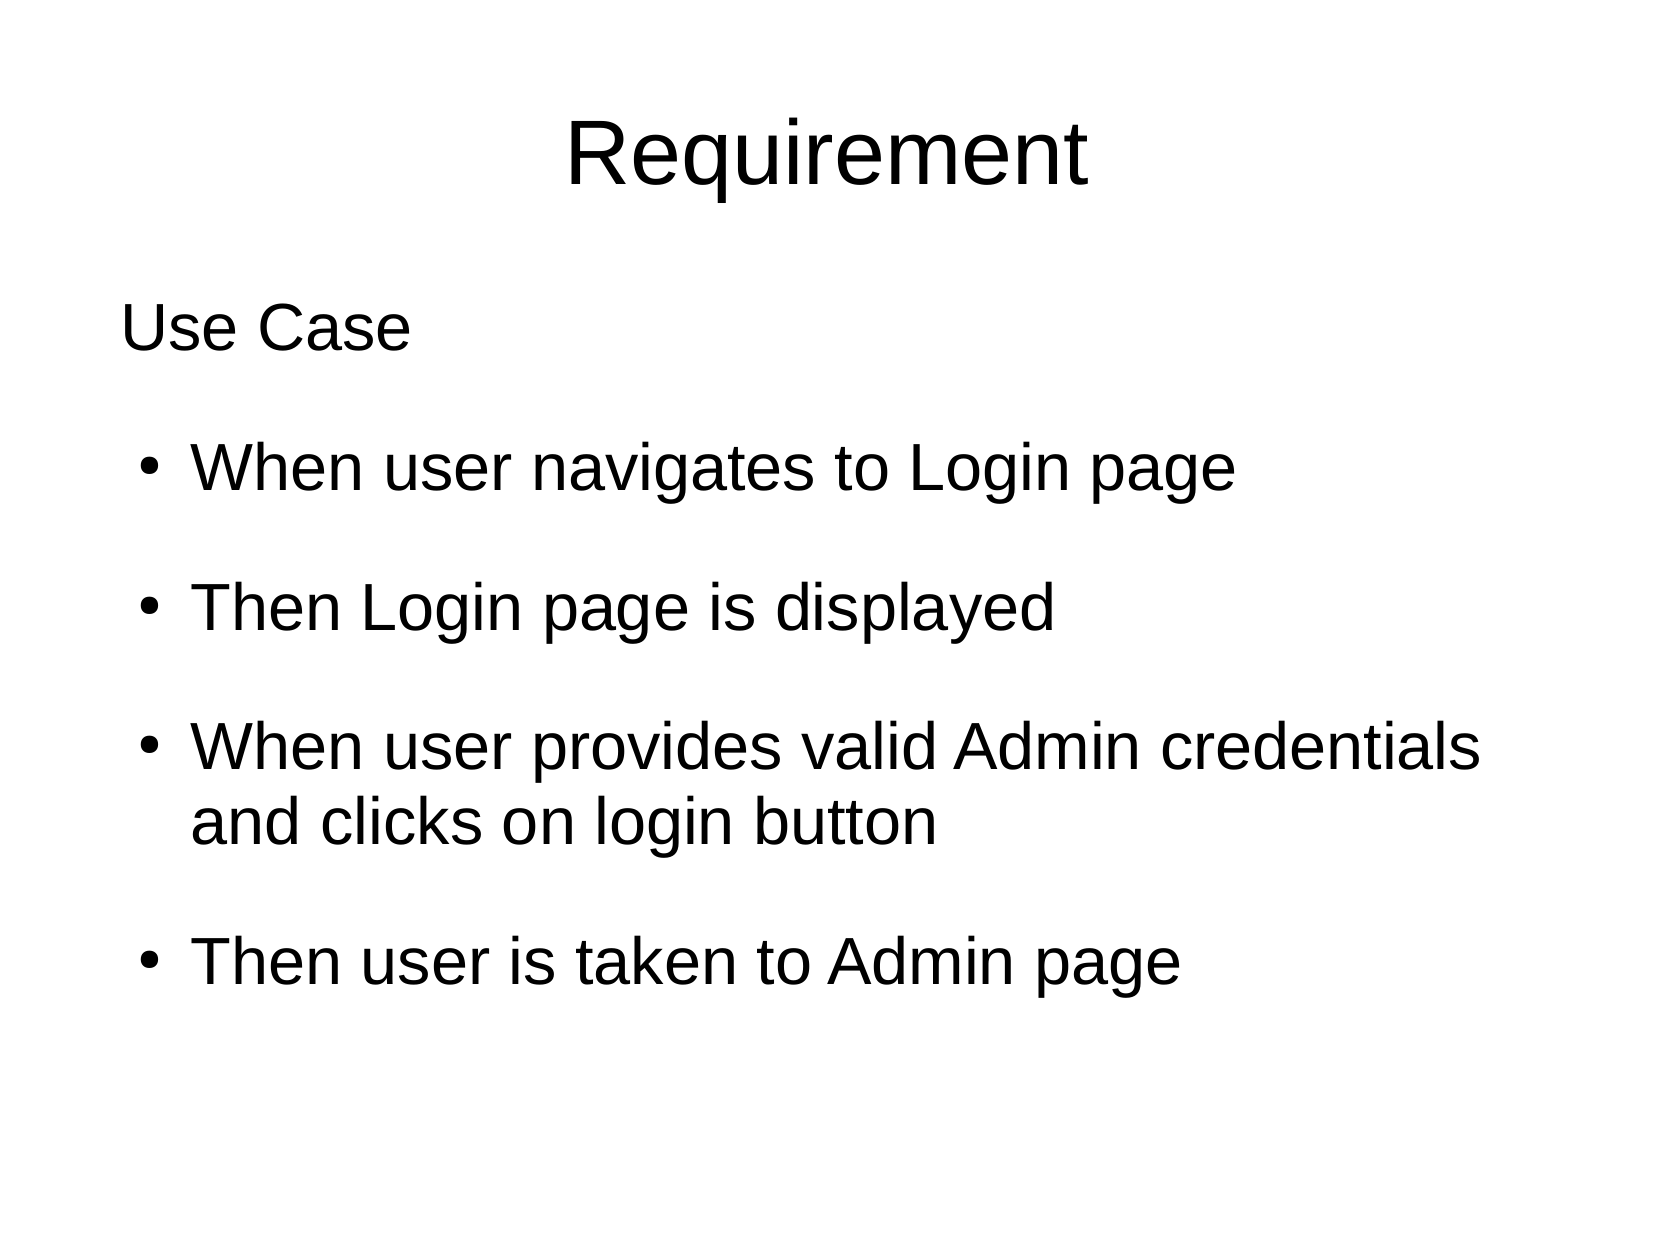

# Requirement
Use Case
When user navigates to Login page
Then Login page is displayed
When user provides valid Admin credentials and clicks on login button
Then user is taken to Admin page